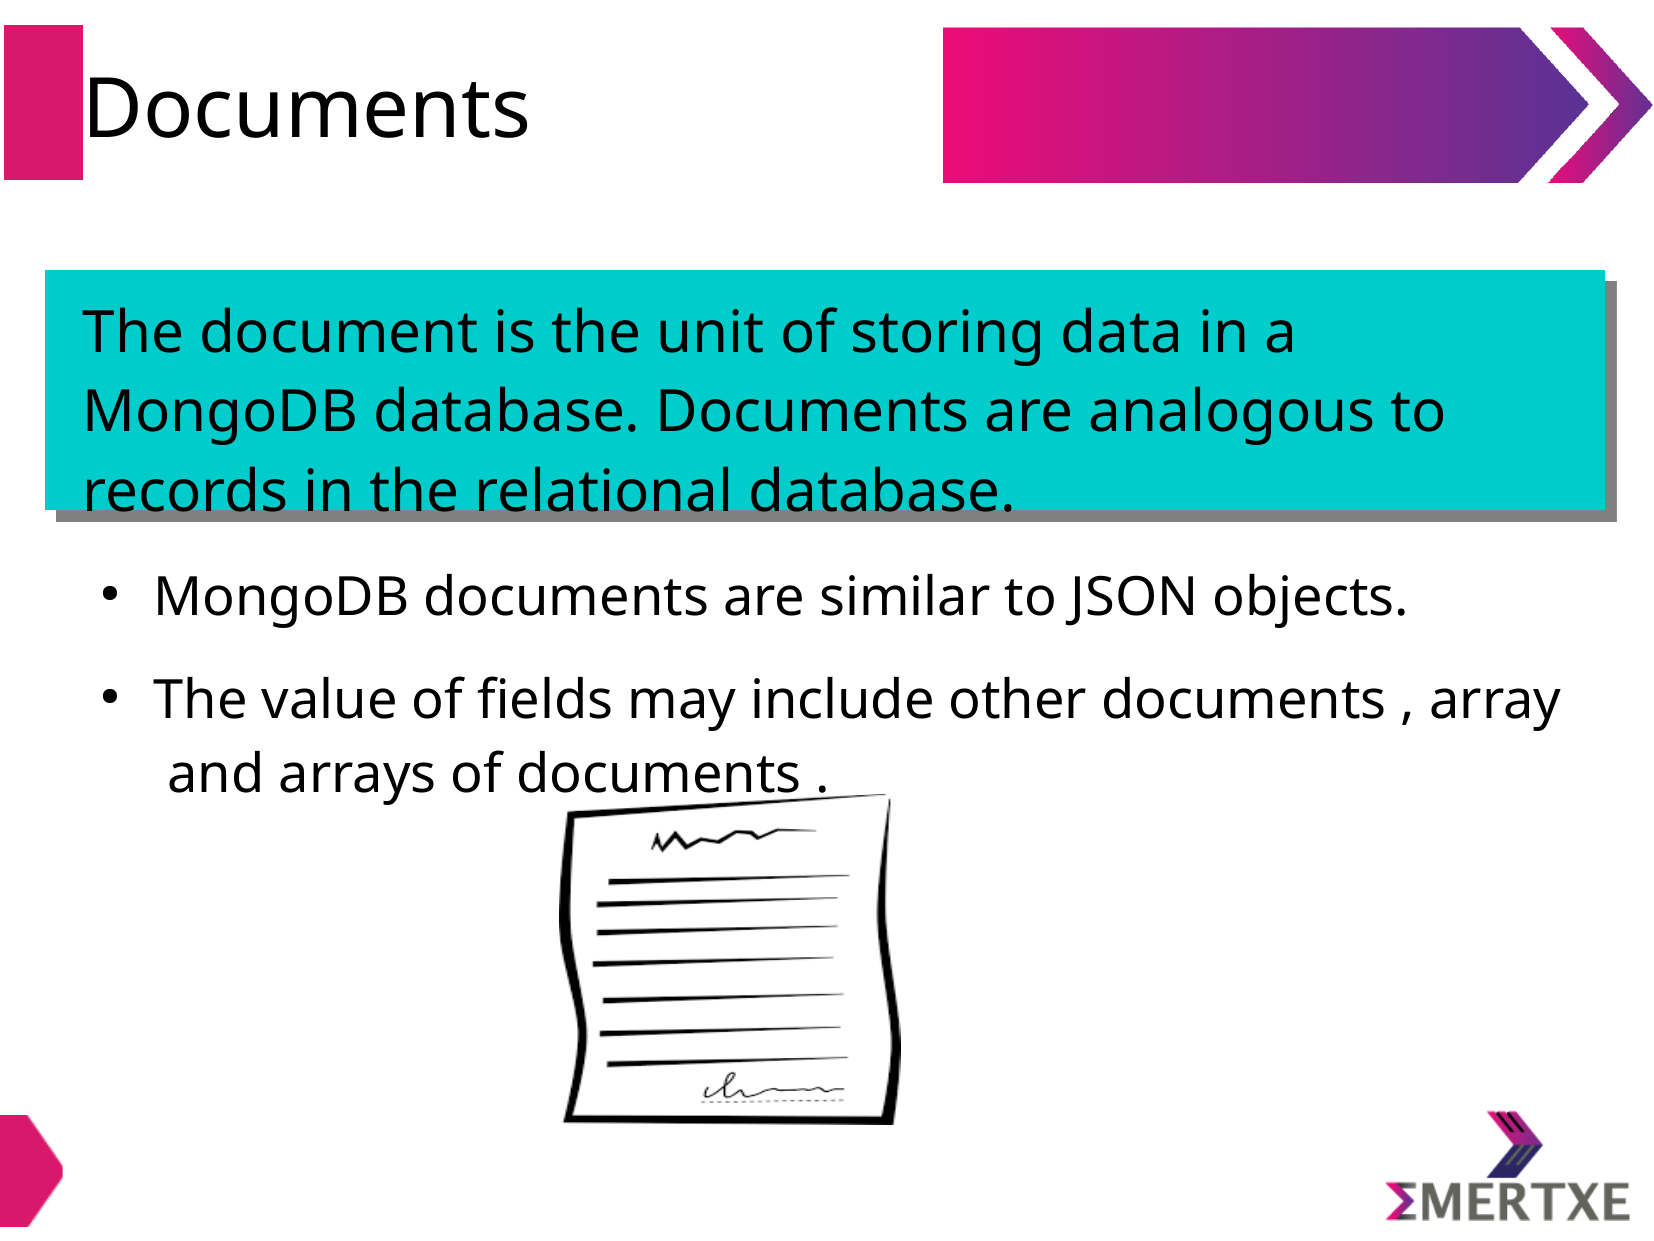

# Documents
The document is the unit of storing data in a MongoDB database. Documents are analogous to records in the relational database.
MongoDB documents are similar to JSON objects.
The value of fields may include other documents , array and arrays of documents .